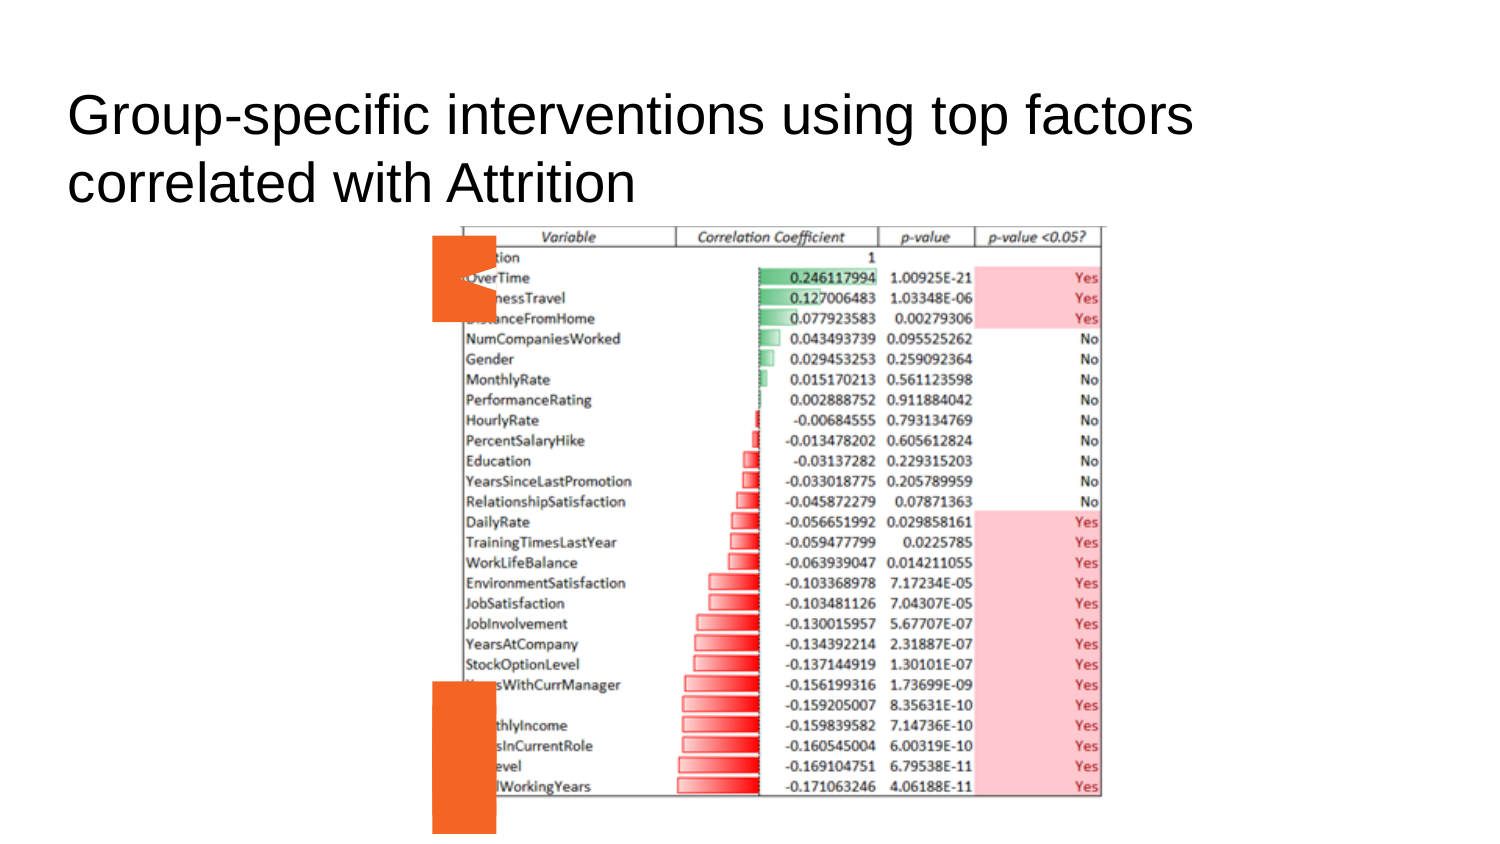

# Group-specific interventions using top factors correlated with Attrition